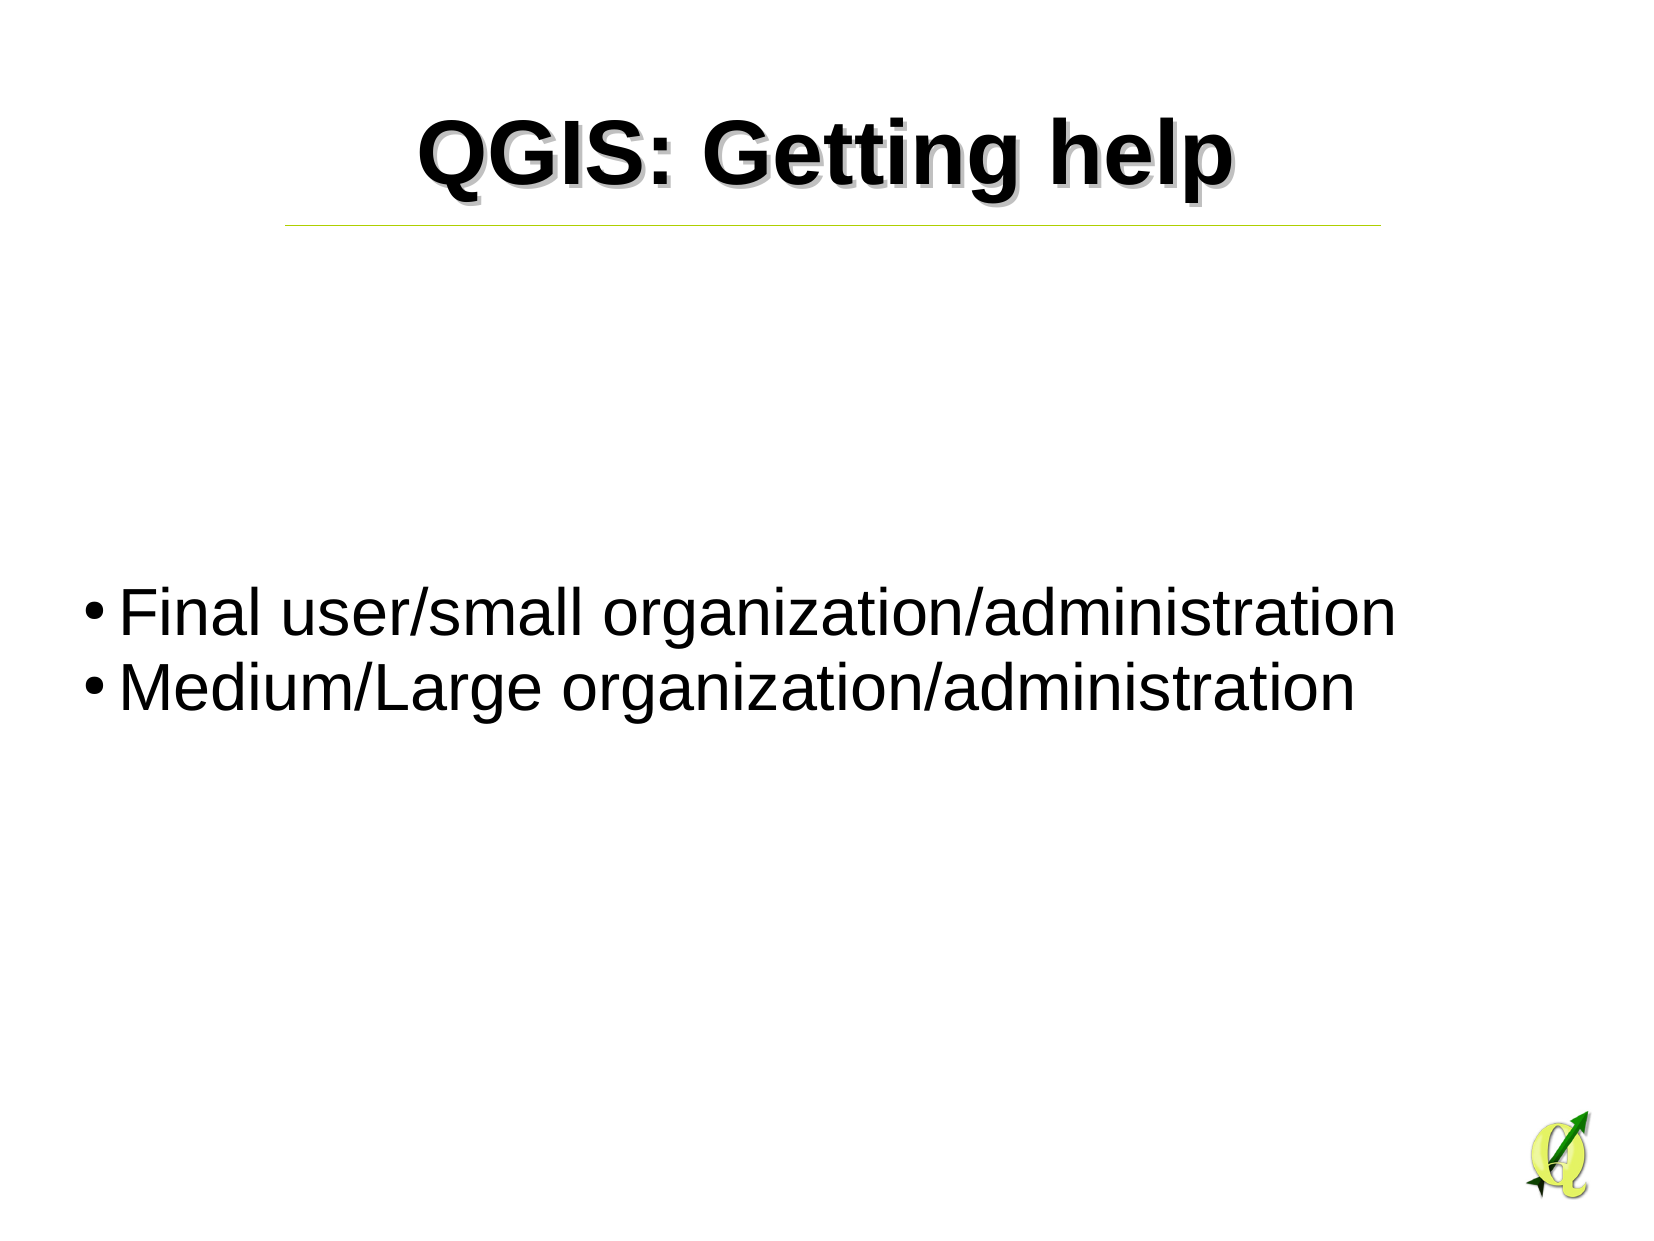

# QGIS: Getting help
Final user/small organization/administration
Medium/Large organization/administration